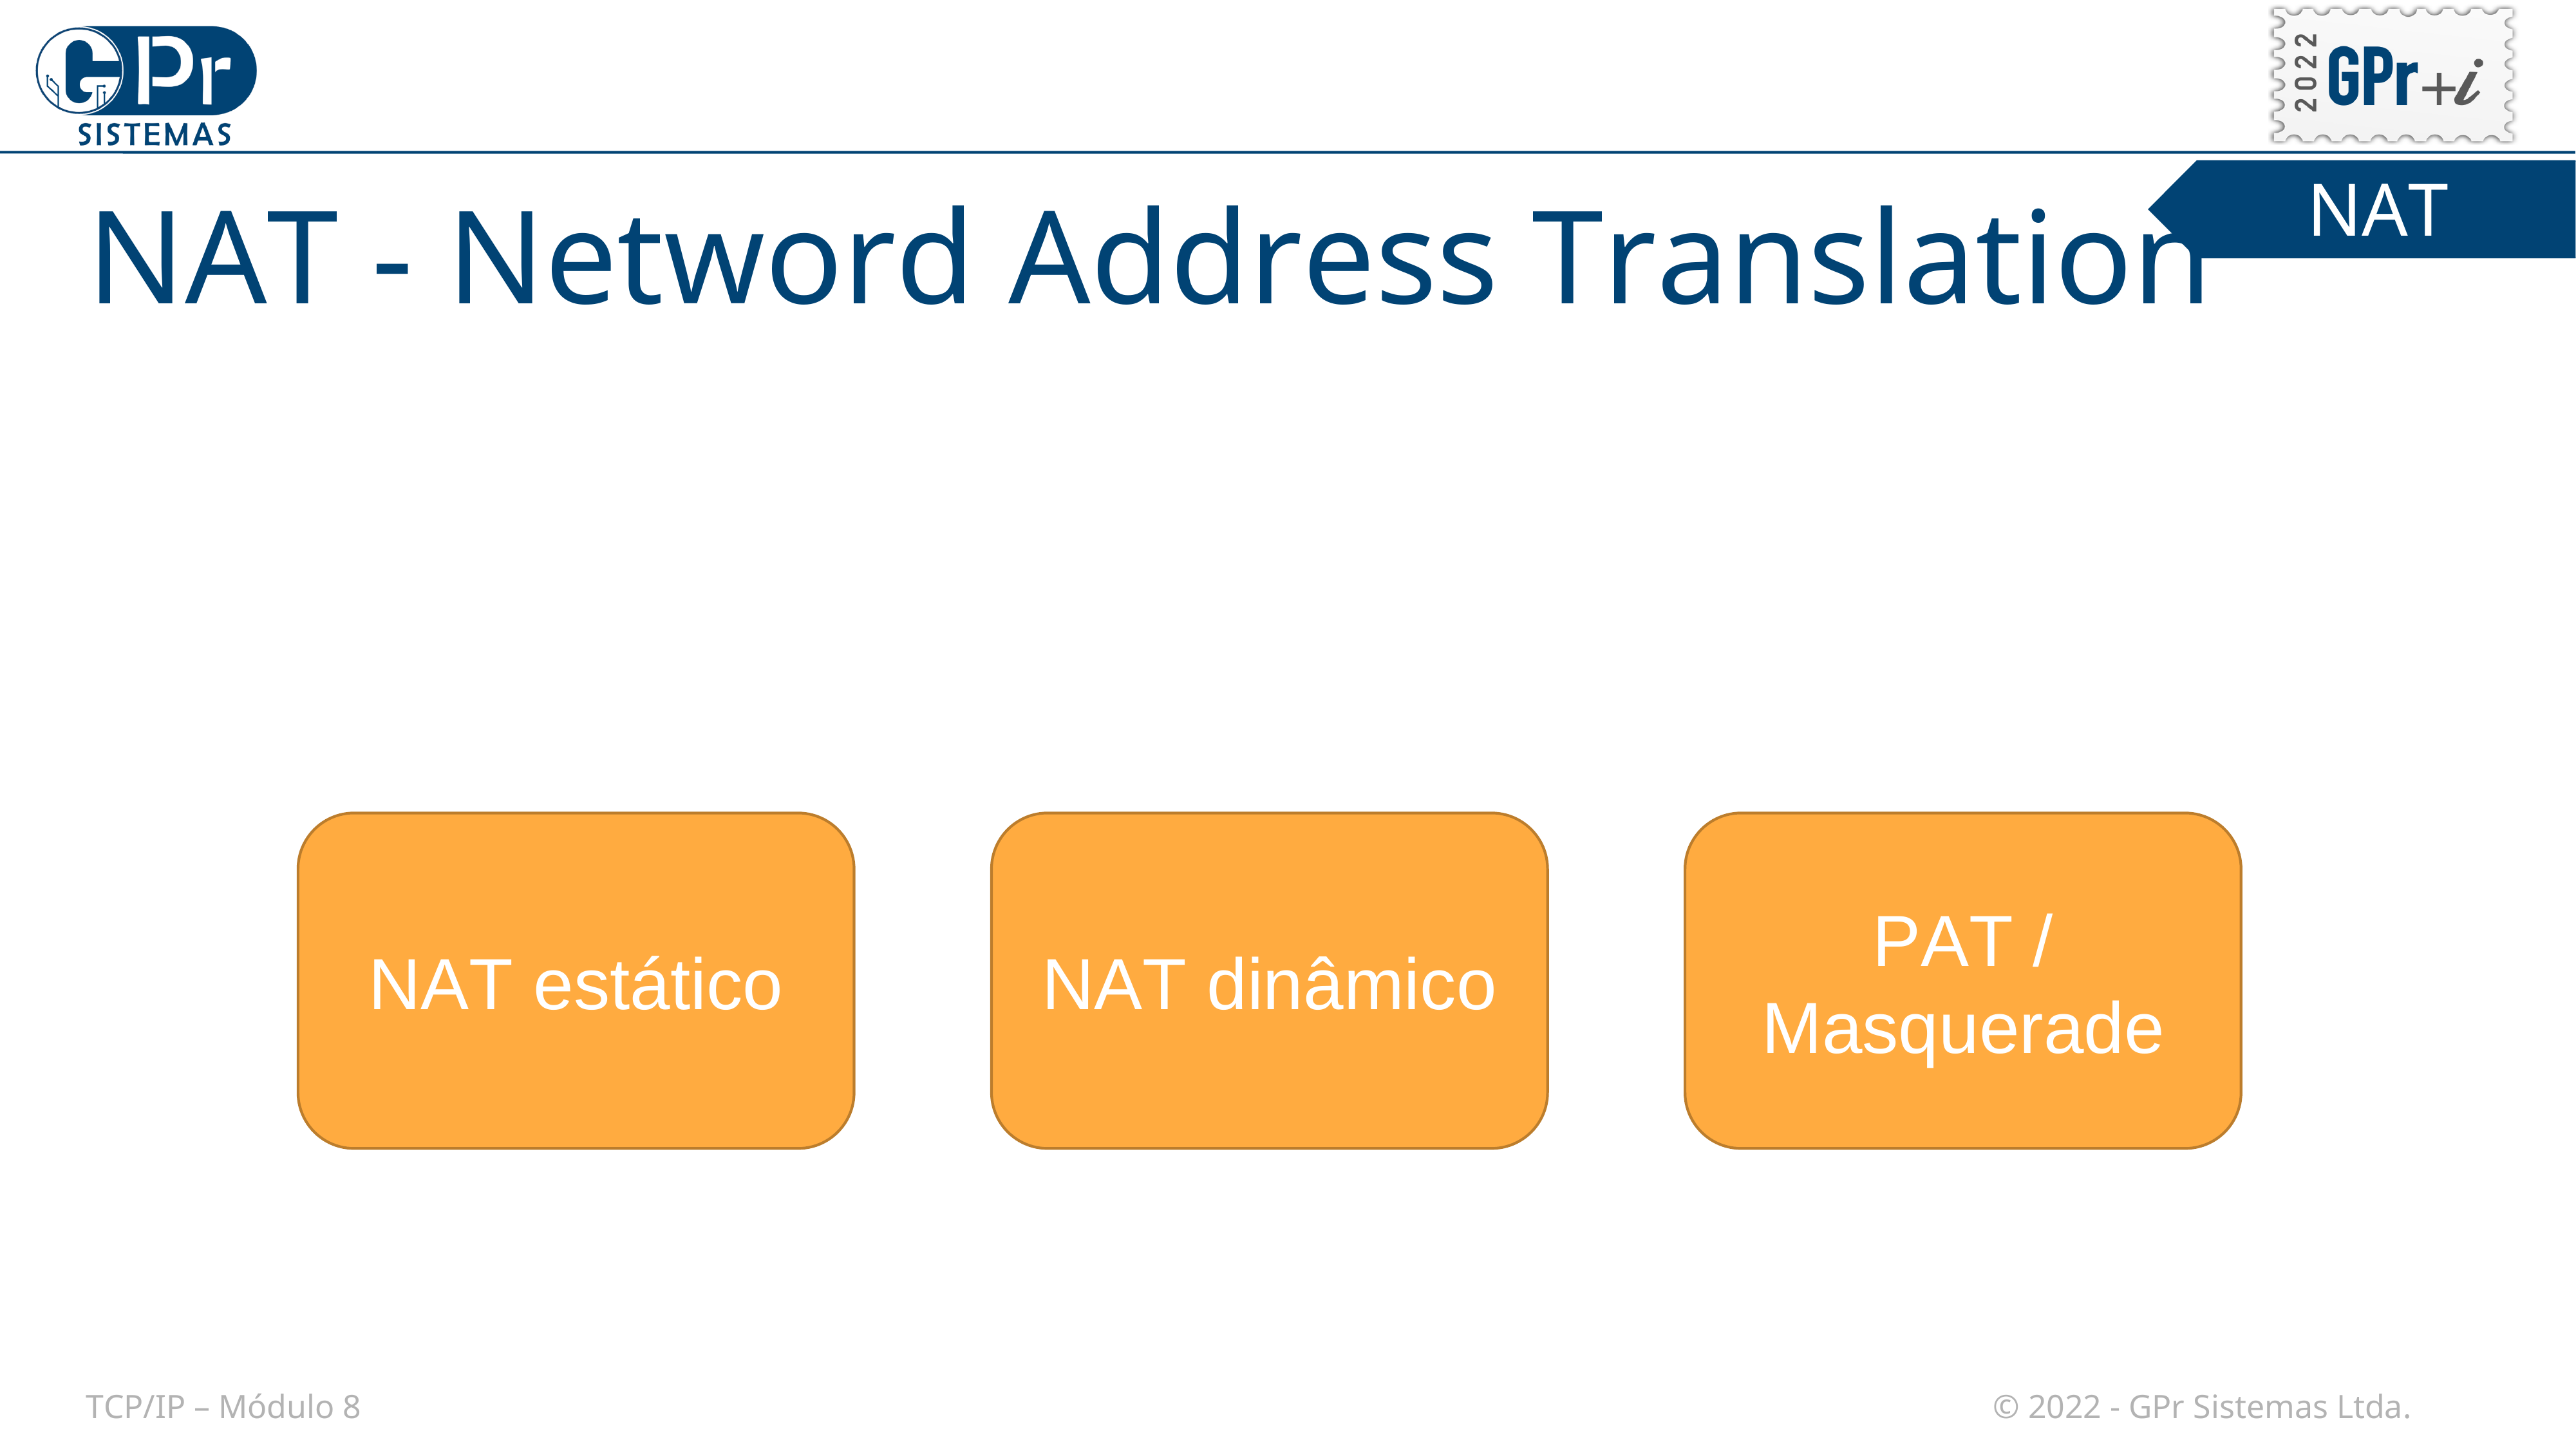

NAT
# NAT - Netword Address Translation
NAT estático
NAT dinâmico
PAT / Masquerade